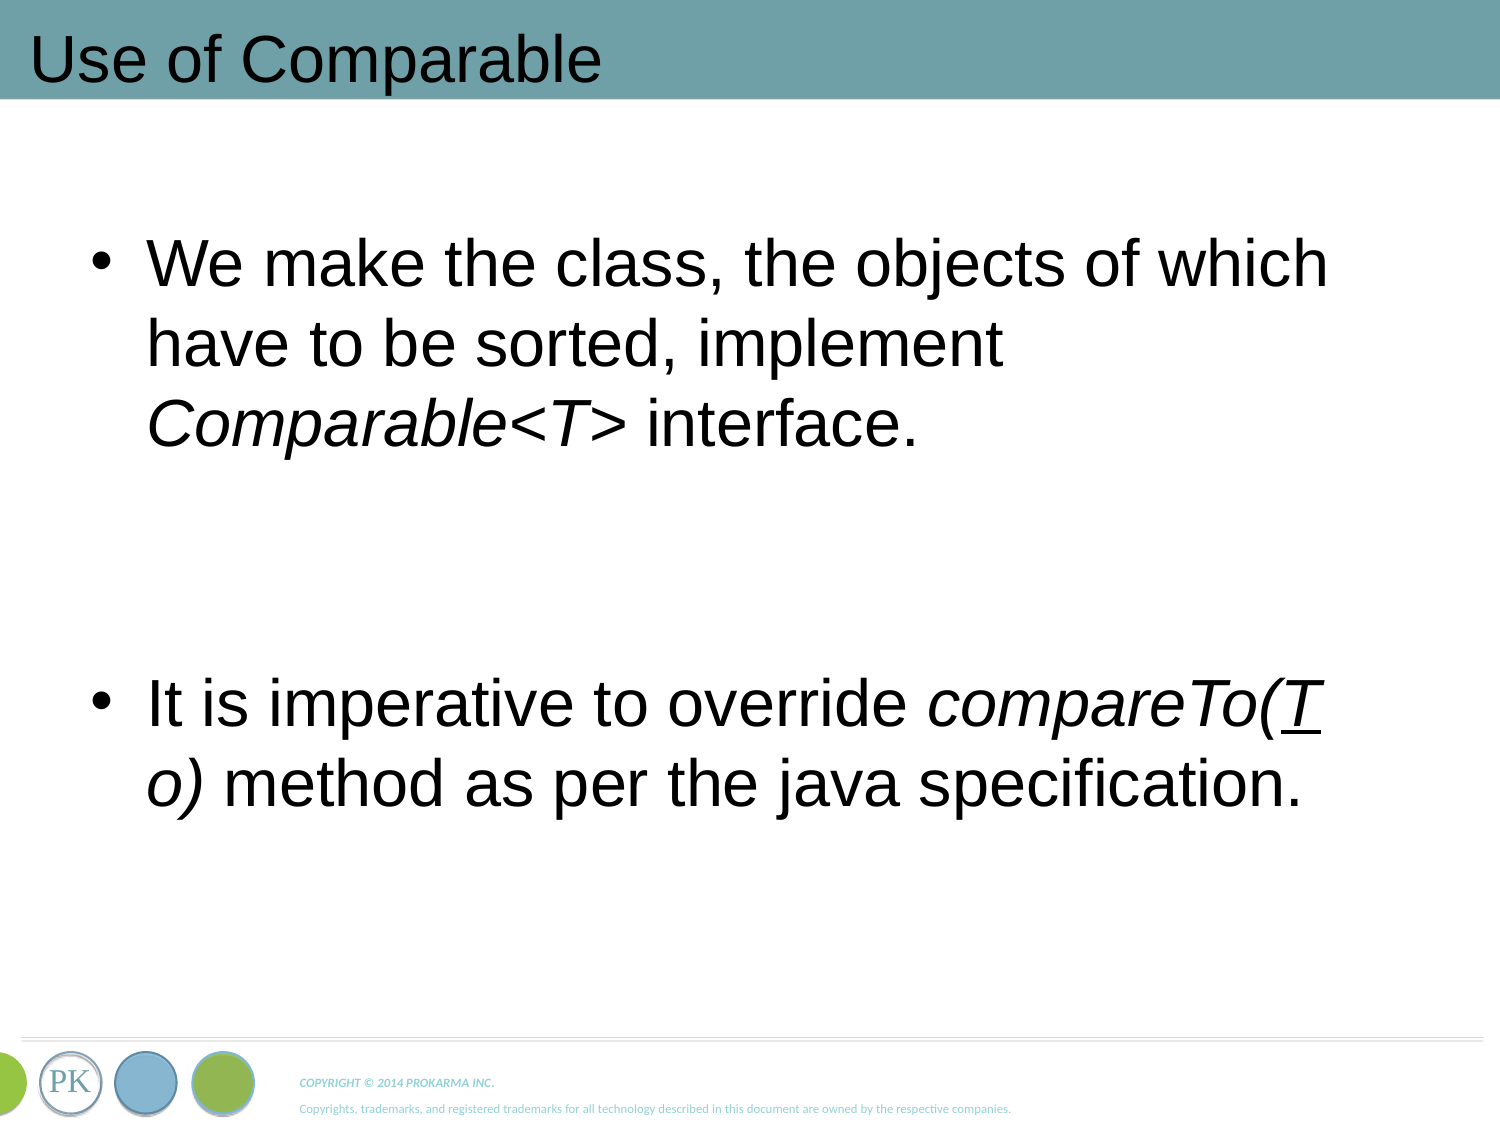

Use of Comparable
We make the class, the objects of which have to be sorted, implement Comparable<T> interface.
It is imperative to override compareTo(T o) method as per the java specification.